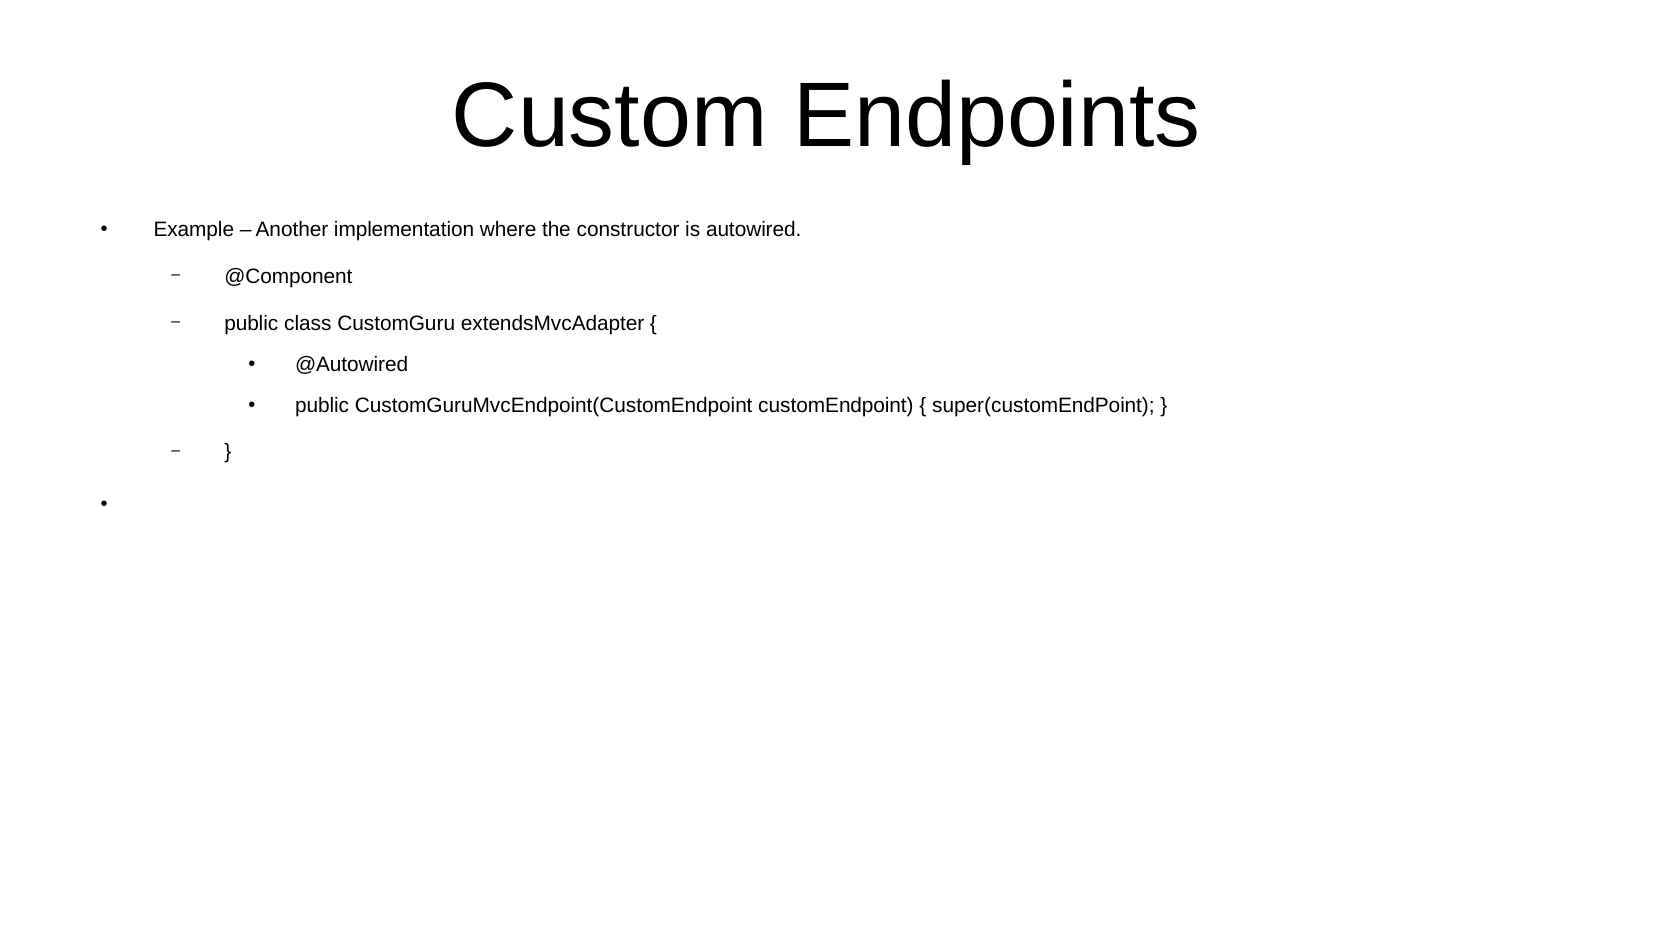

# Custom Endpoints
Example – Another implementation where the constructor is autowired.
@Component
public class CustomGuru extendsMvcAdapter {
@Autowired
public CustomGuruMvcEndpoint(CustomEndpoint customEndpoint) { super(customEndPoint); }
}